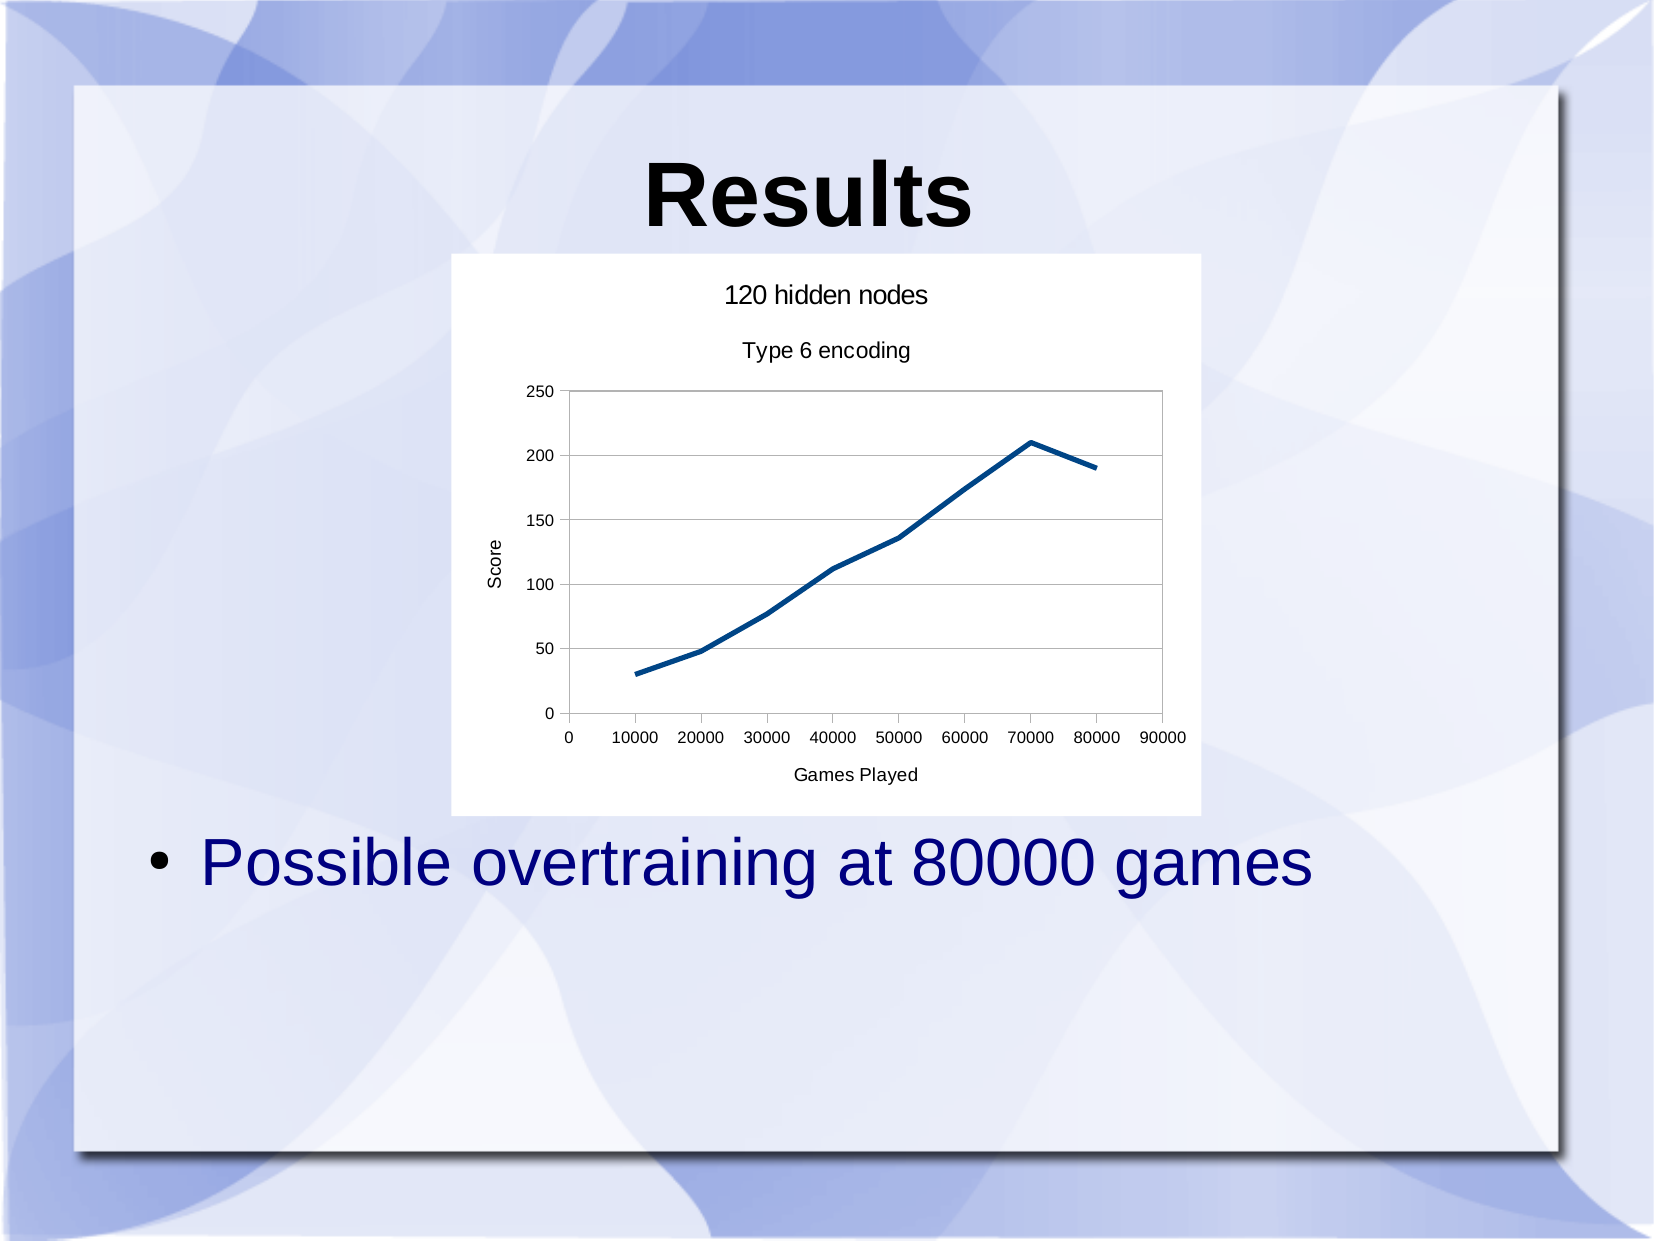

# Results
### Chart: 120 hidden nodes
Type 6 encoding
| Category | Column E |
|---|---|Possible overtraining at 80000 games